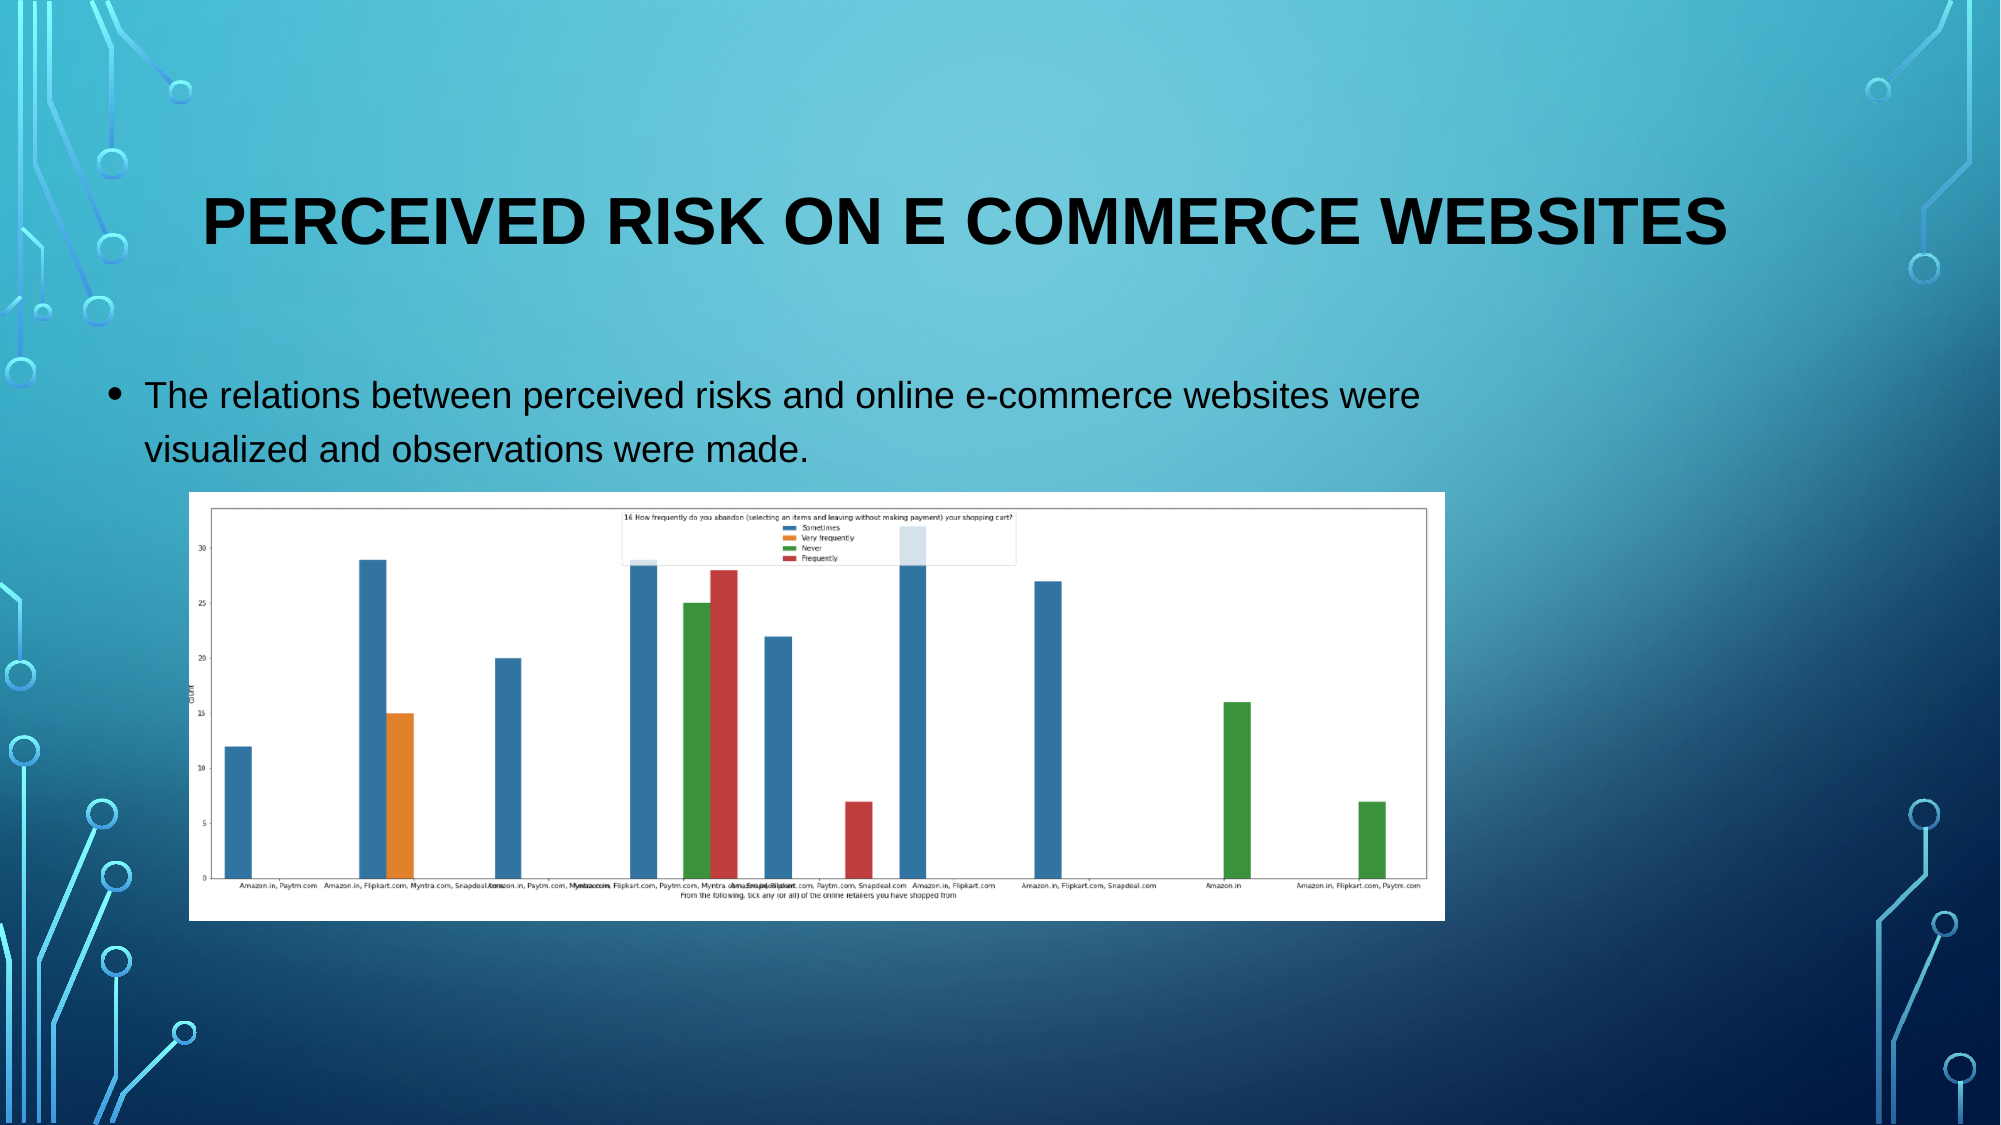

# Perceived Risk on E Commerce Websites
The relations between perceived risks and online e-commerce websites were visualized and observations were made.